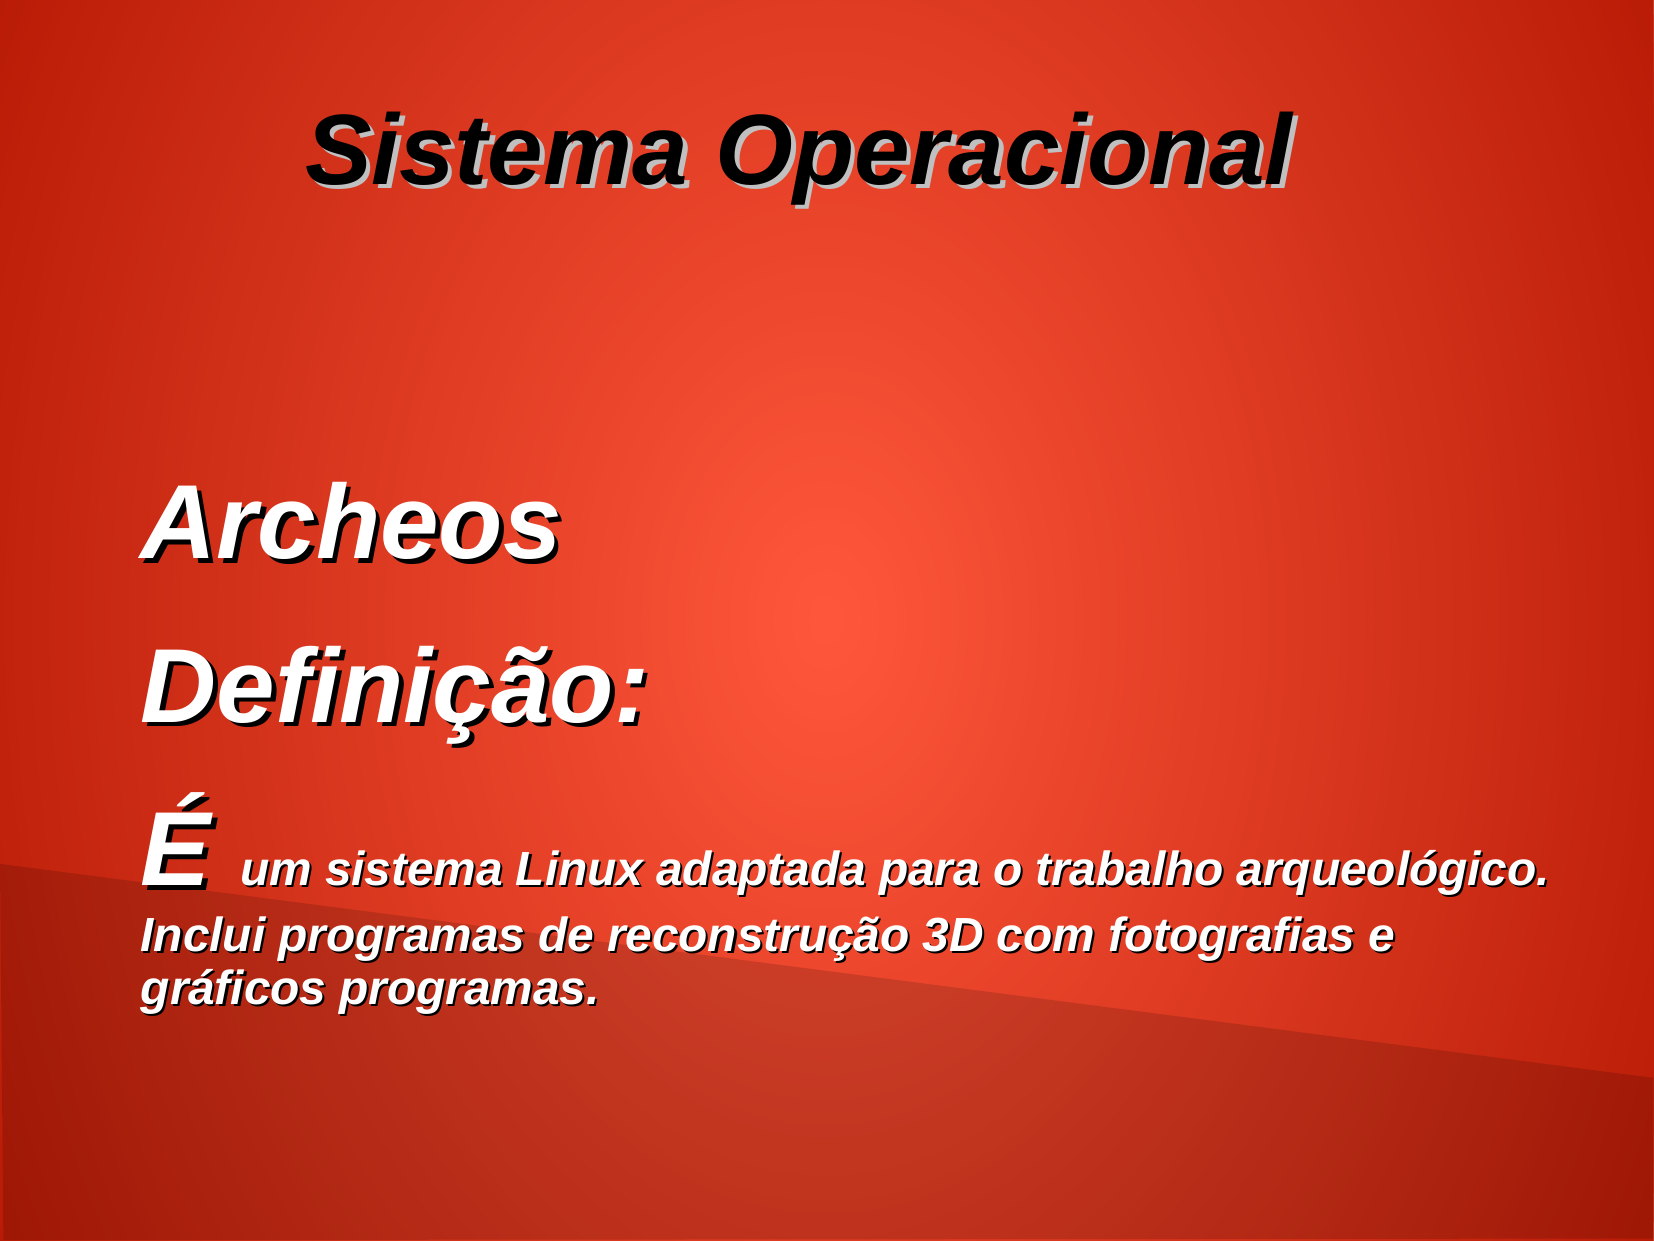

# Sistema Operacional
Archeos
Definição:
É um sistema Linux adaptada para o trabalho arqueológico. Inclui programas de reconstrução 3D com fotografias e gráficos programas.